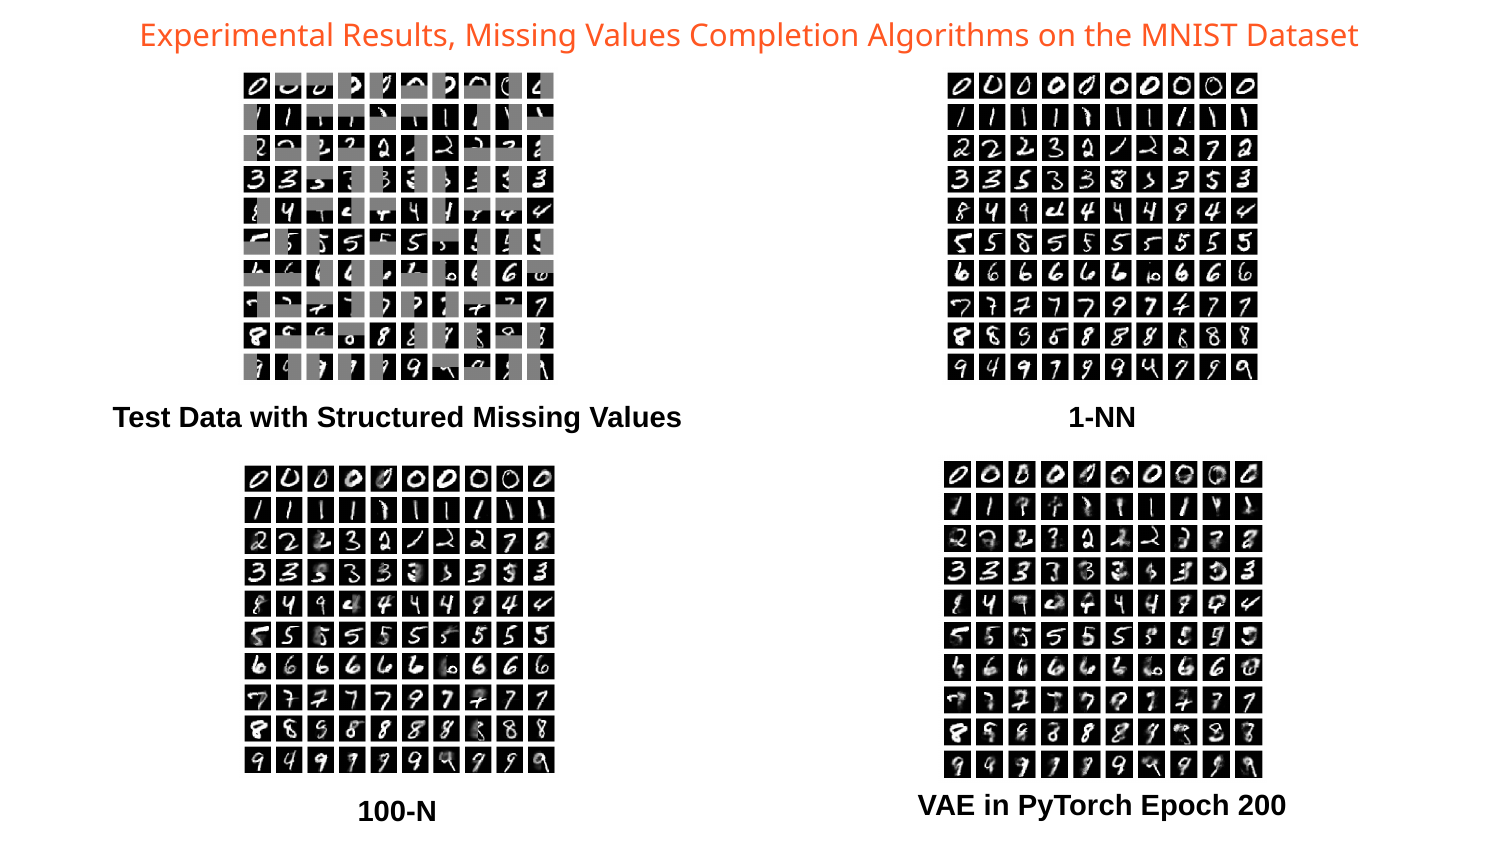

# Experimental Results, Missing Values Completion Algorithms on the MNIST Dataset
Test Data with Structured Missing Values
1-NN
VAE in PyTorch Epoch 200
100-N